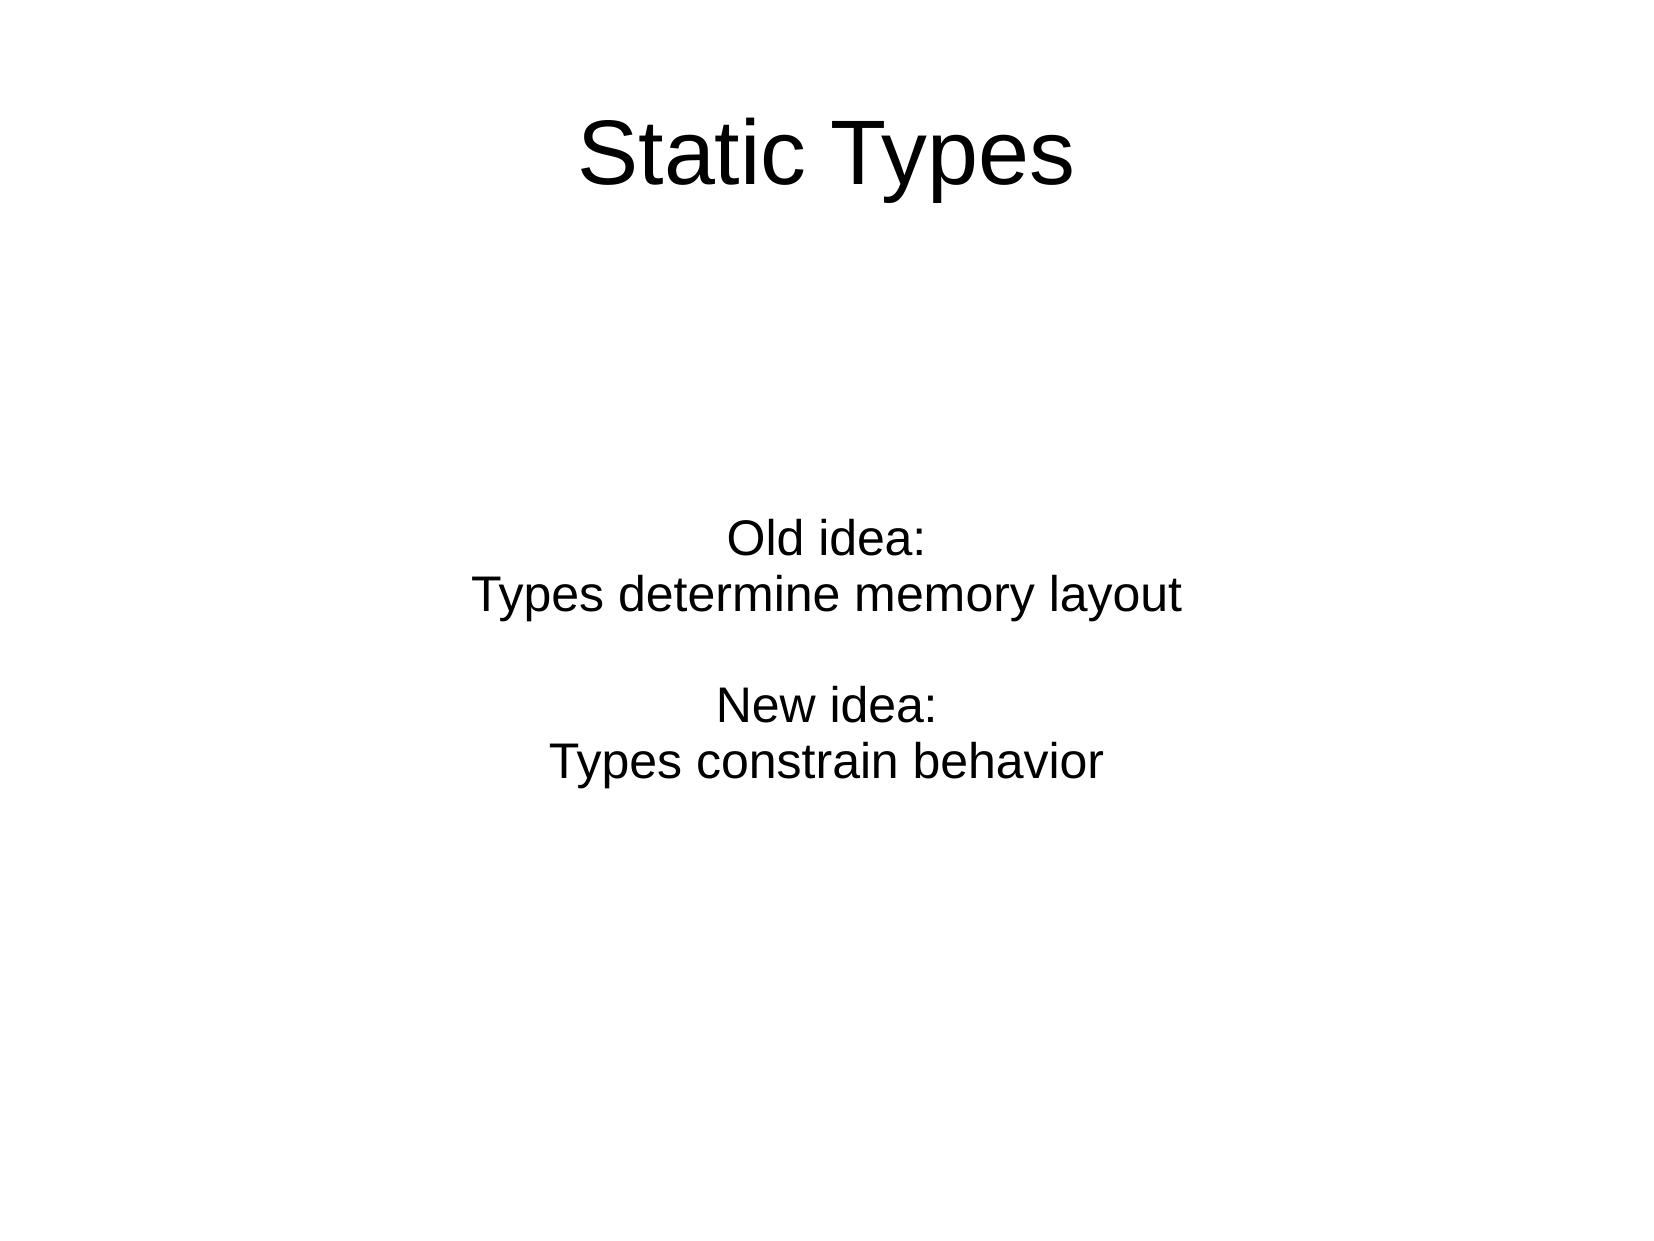

# Static Types
Old idea:
Types determine memory layout
New idea:
Types constrain behavior